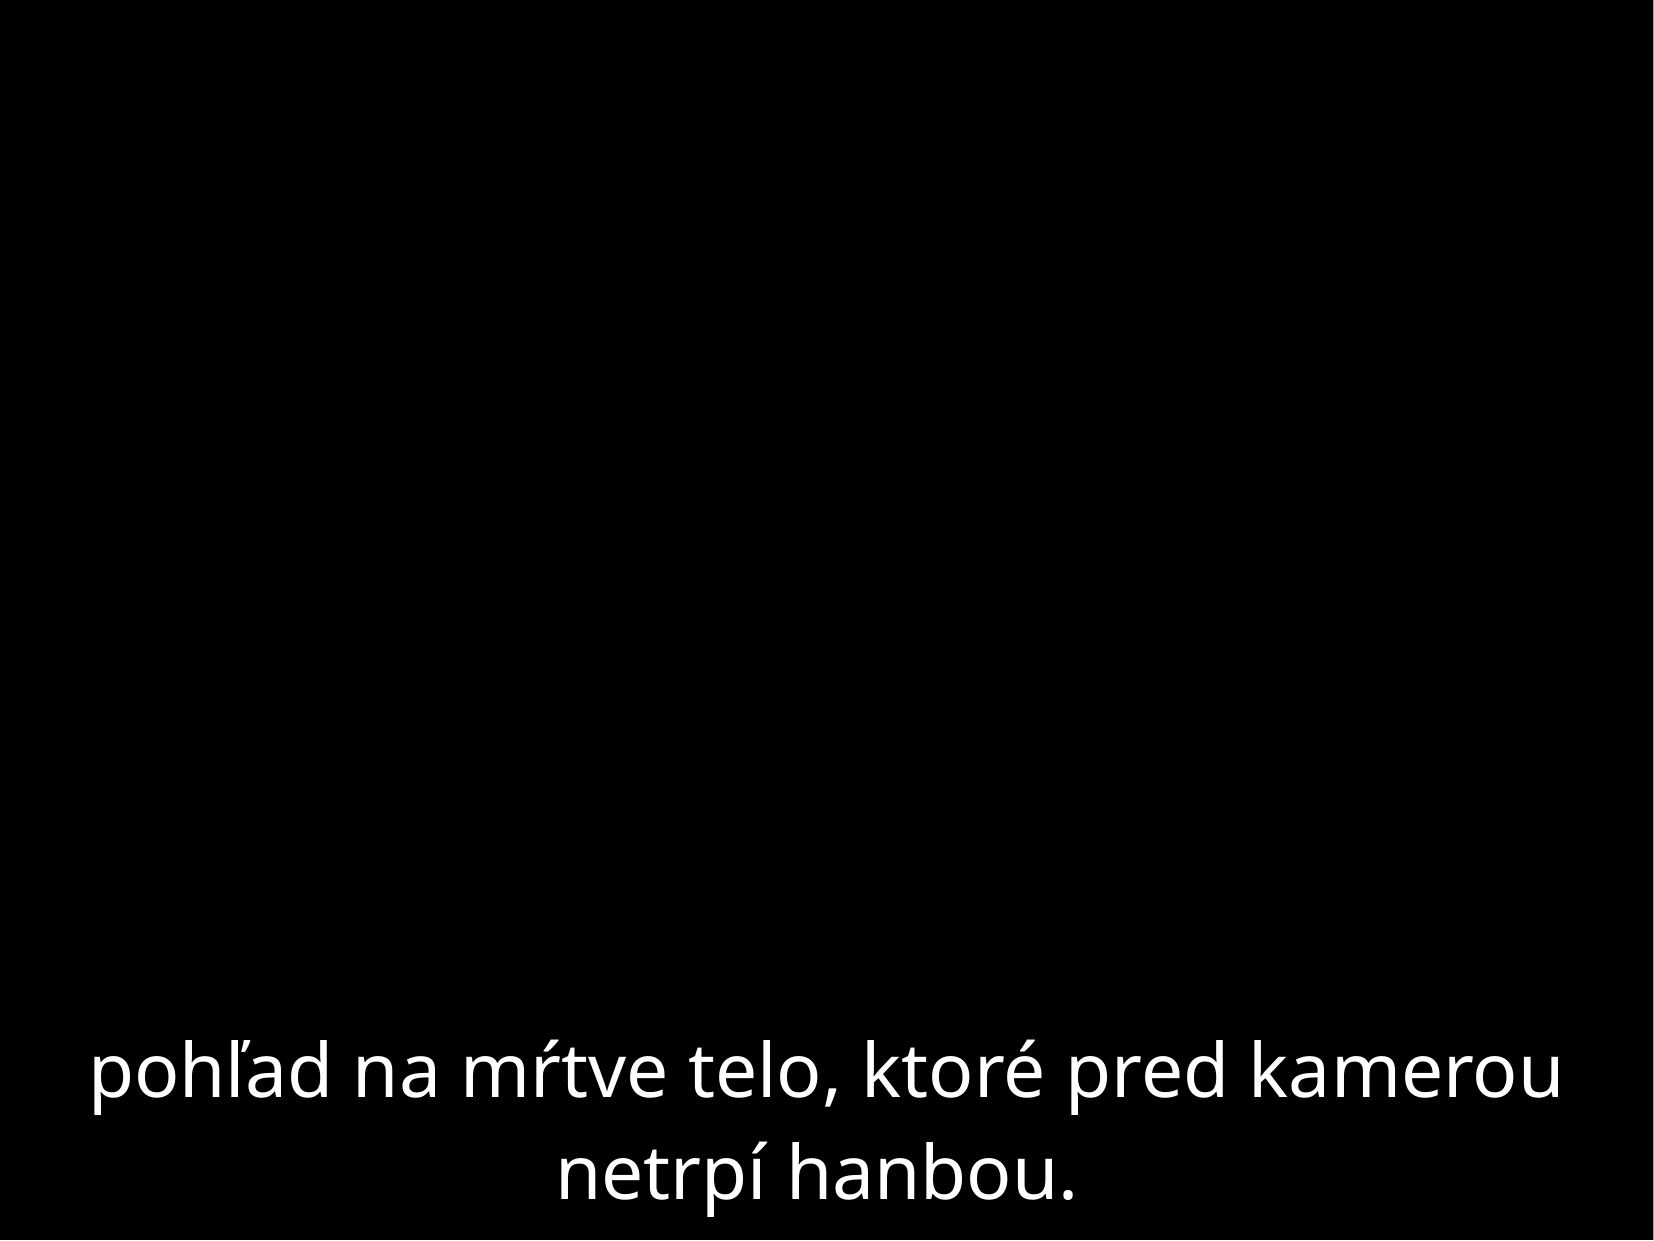

# pohľad na mŕtve telo, ktoré pred kamerou netrpí hanbou.